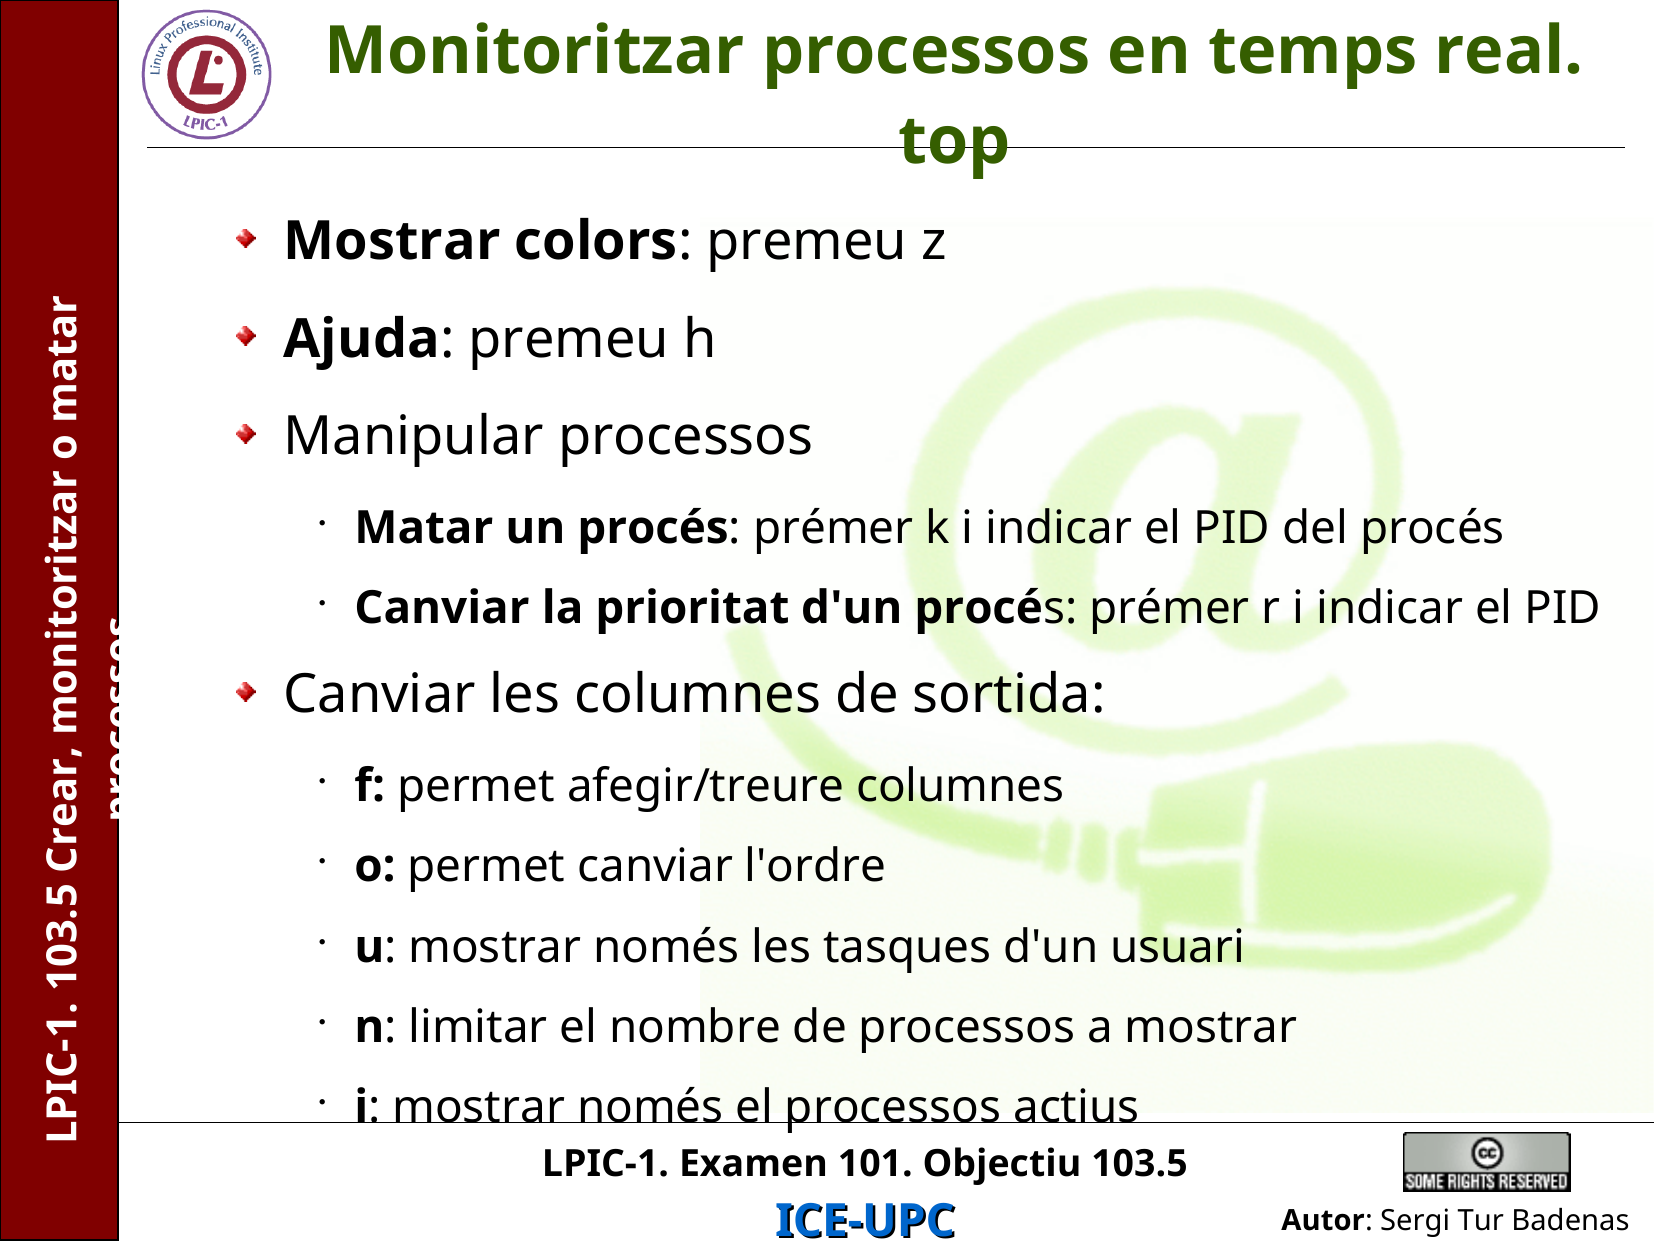

Monitoritzar processos en temps real. top
# Mostrar colors: premeu z
Ajuda: premeu h
Manipular processos
Matar un procés: prémer k i indicar el PID del procés
Canviar la prioritat d'un procés: prémer r i indicar el PID
Canviar les columnes de sortida:
f: permet afegir/treure columnes
o: permet canviar l'ordre
u: mostrar només les tasques d'un usuari
n: limitar el nombre de processos a mostrar
i: mostrar només el processos actius